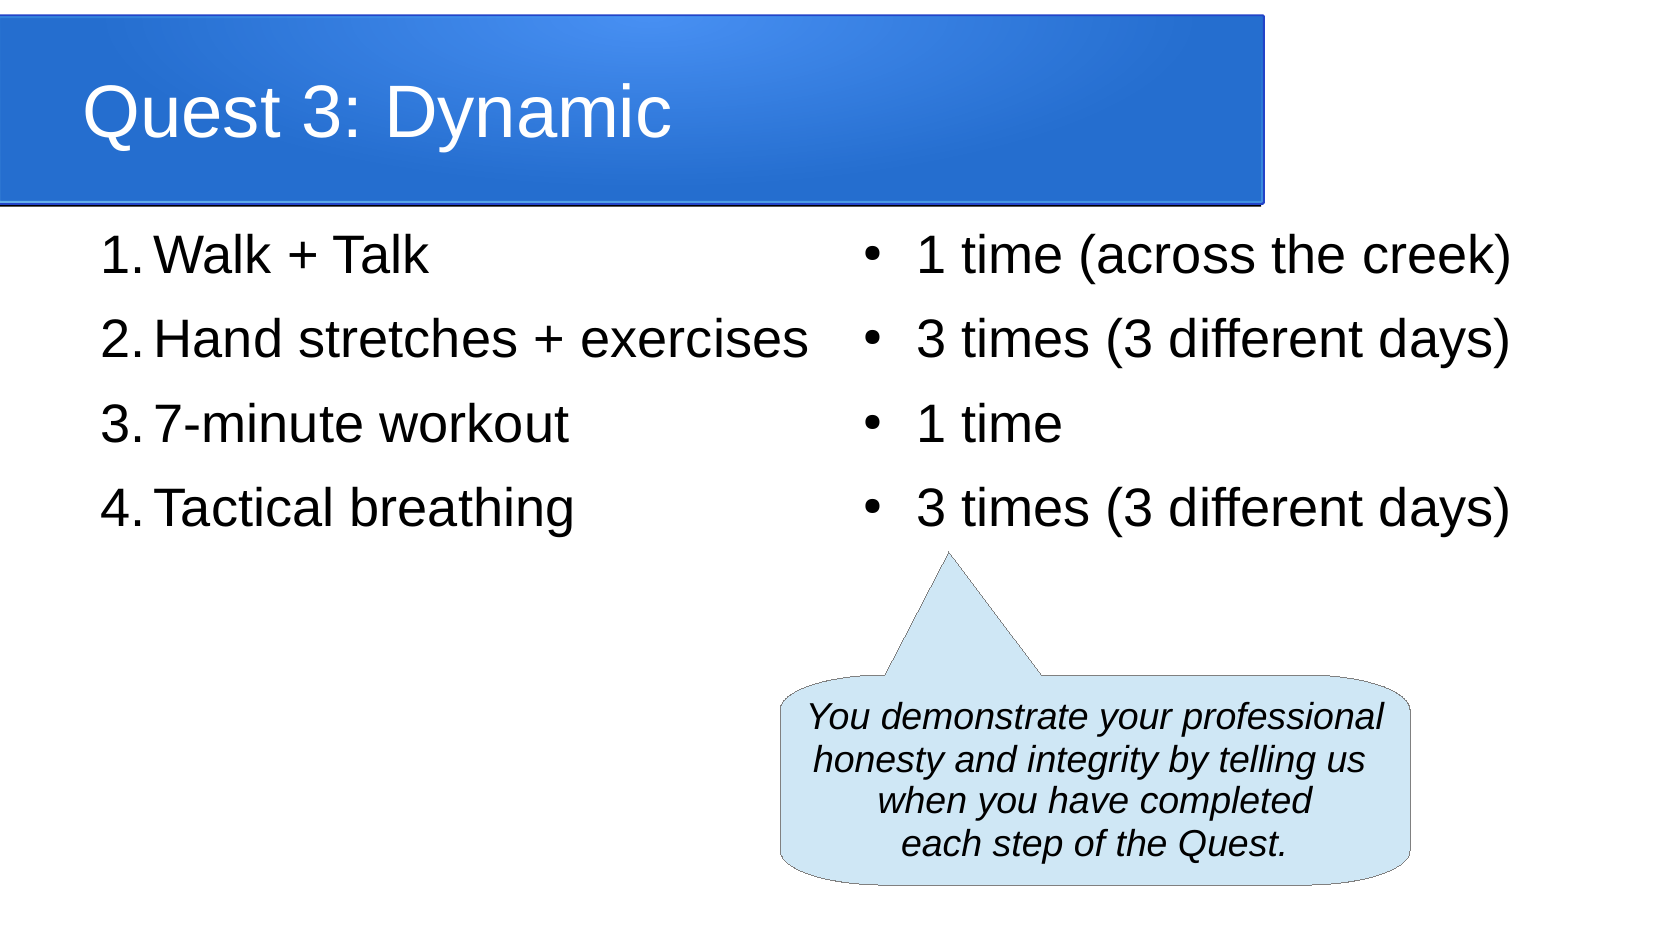

# Quest 3: Dynamic
Walk + Talk
Hand stretches + exercises
7-minute workout
Tactical breathing
1 time (across the creek)
3 times (3 different days)
1 time
3 times (3 different days)
You demonstrate your professional
honesty and integrity by telling us
when you have completed
each step of the Quest.